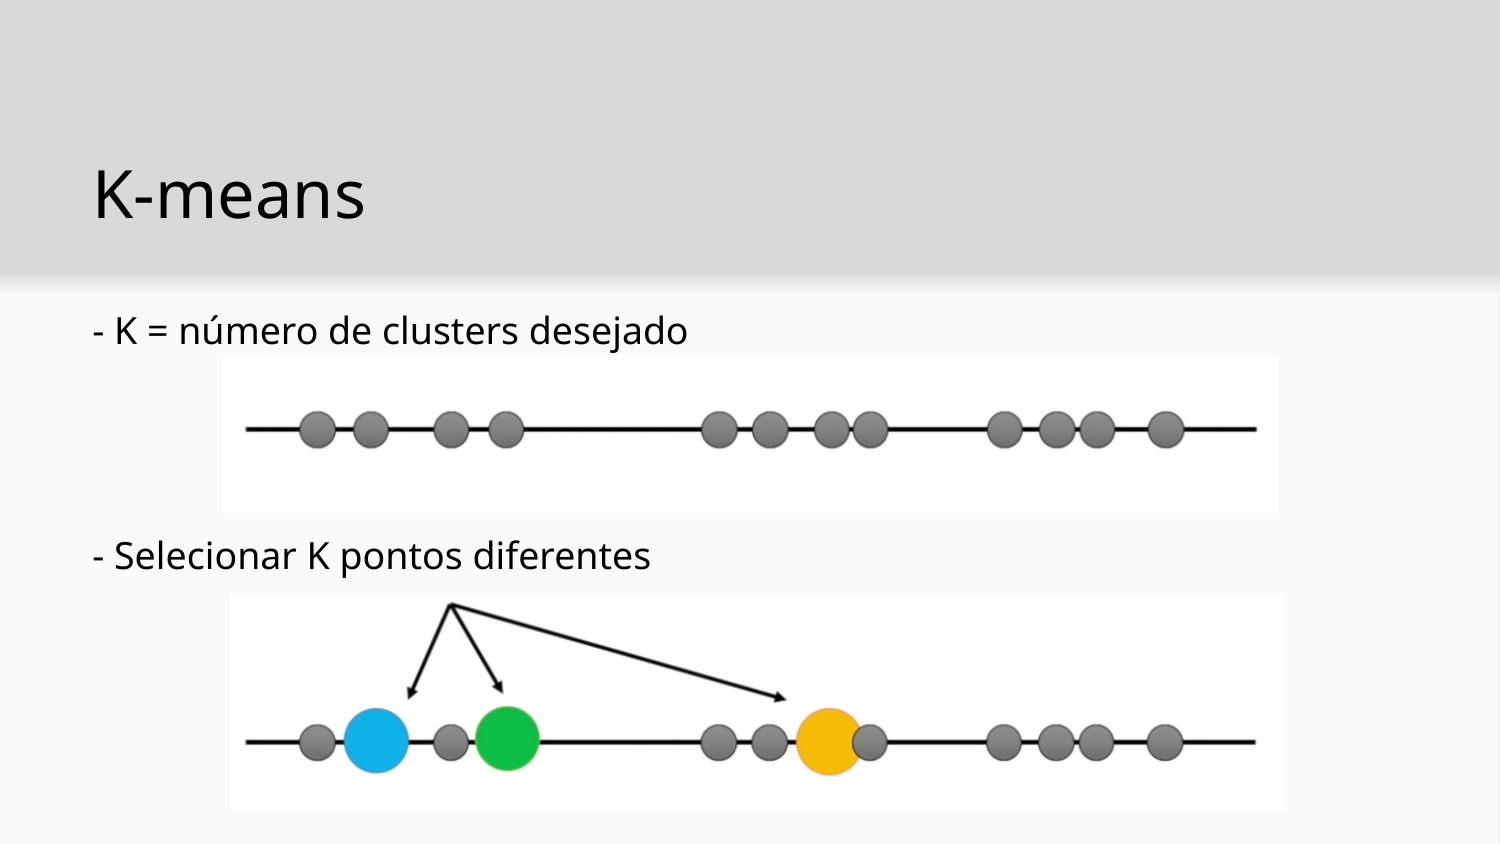

# K-means
- K = número de clusters desejado
- Selecionar K pontos diferentes